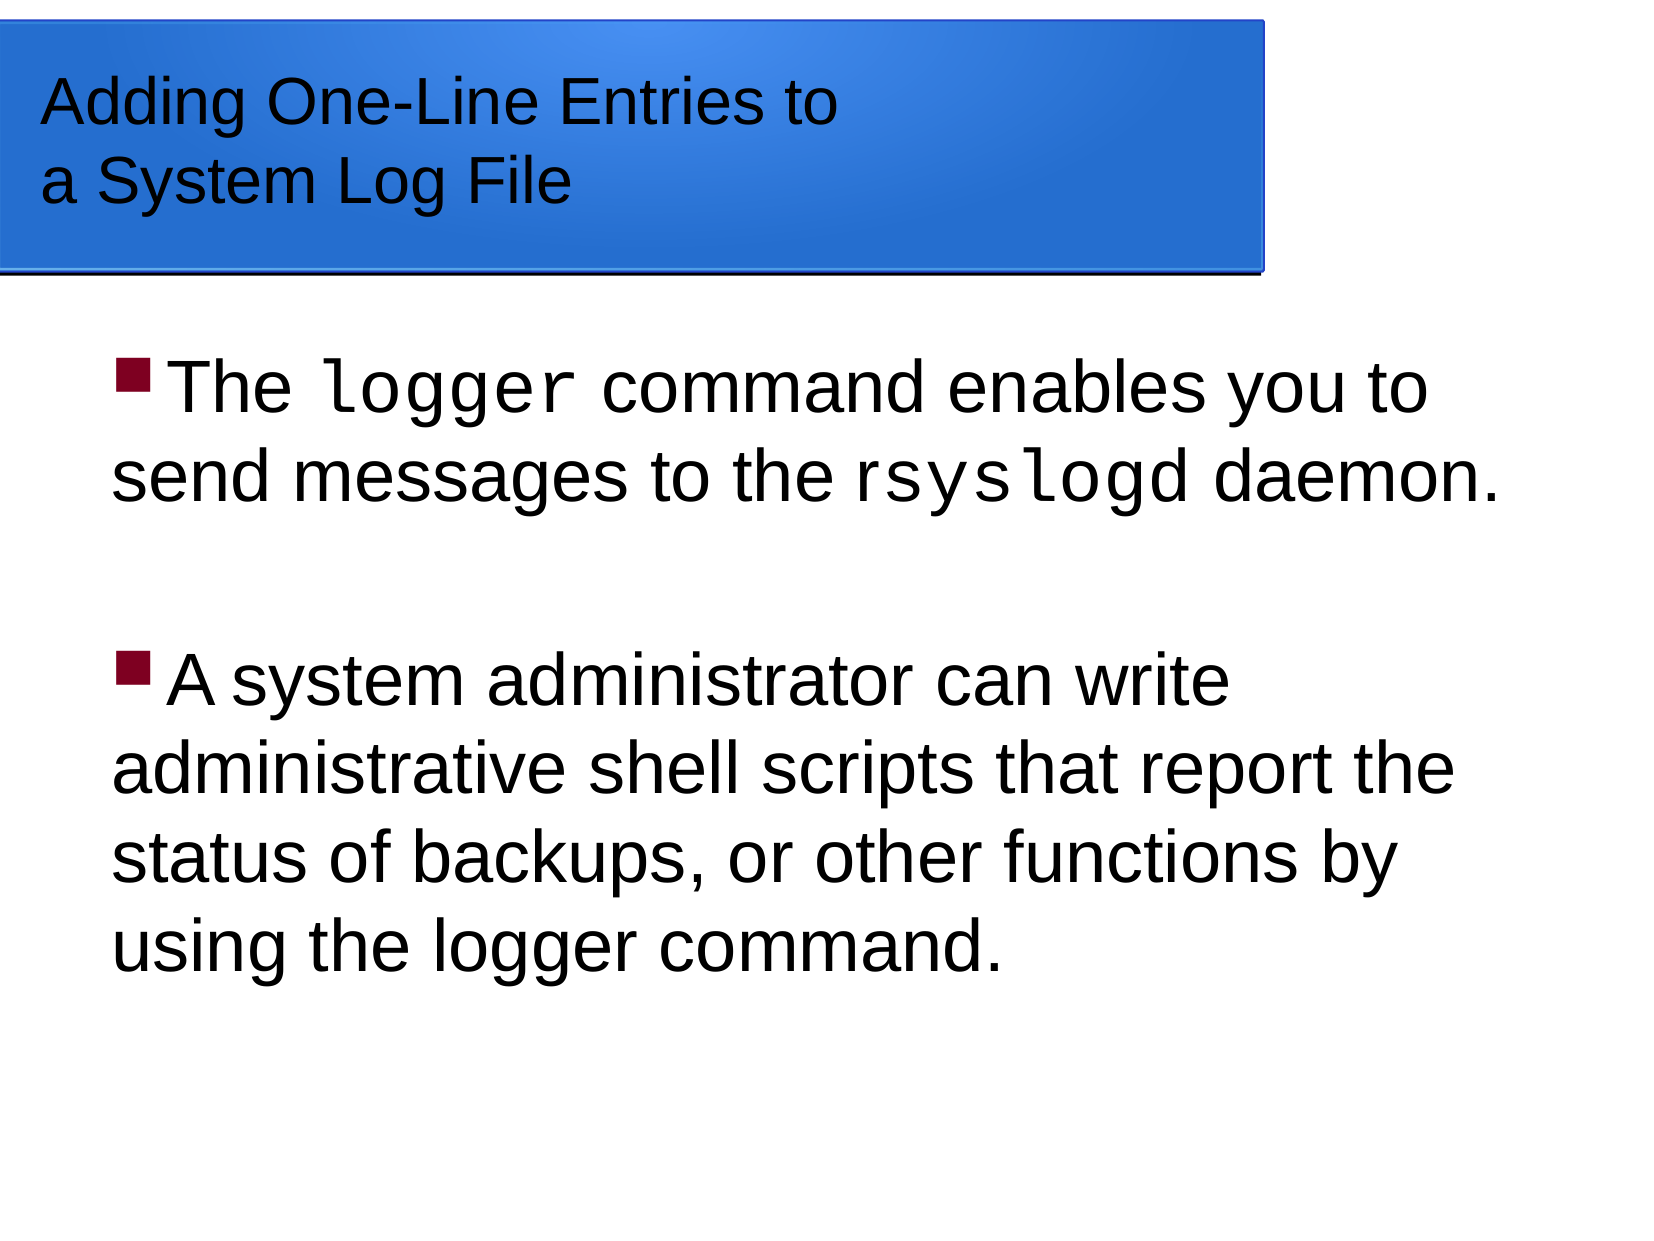

# Adding One-Line Entries to a System Log File
 The logger command enables you to send messages to the rsyslogd daemon.
 A system administrator can write administrative shell scripts that report the status of backups, or other functions by using the logger command.